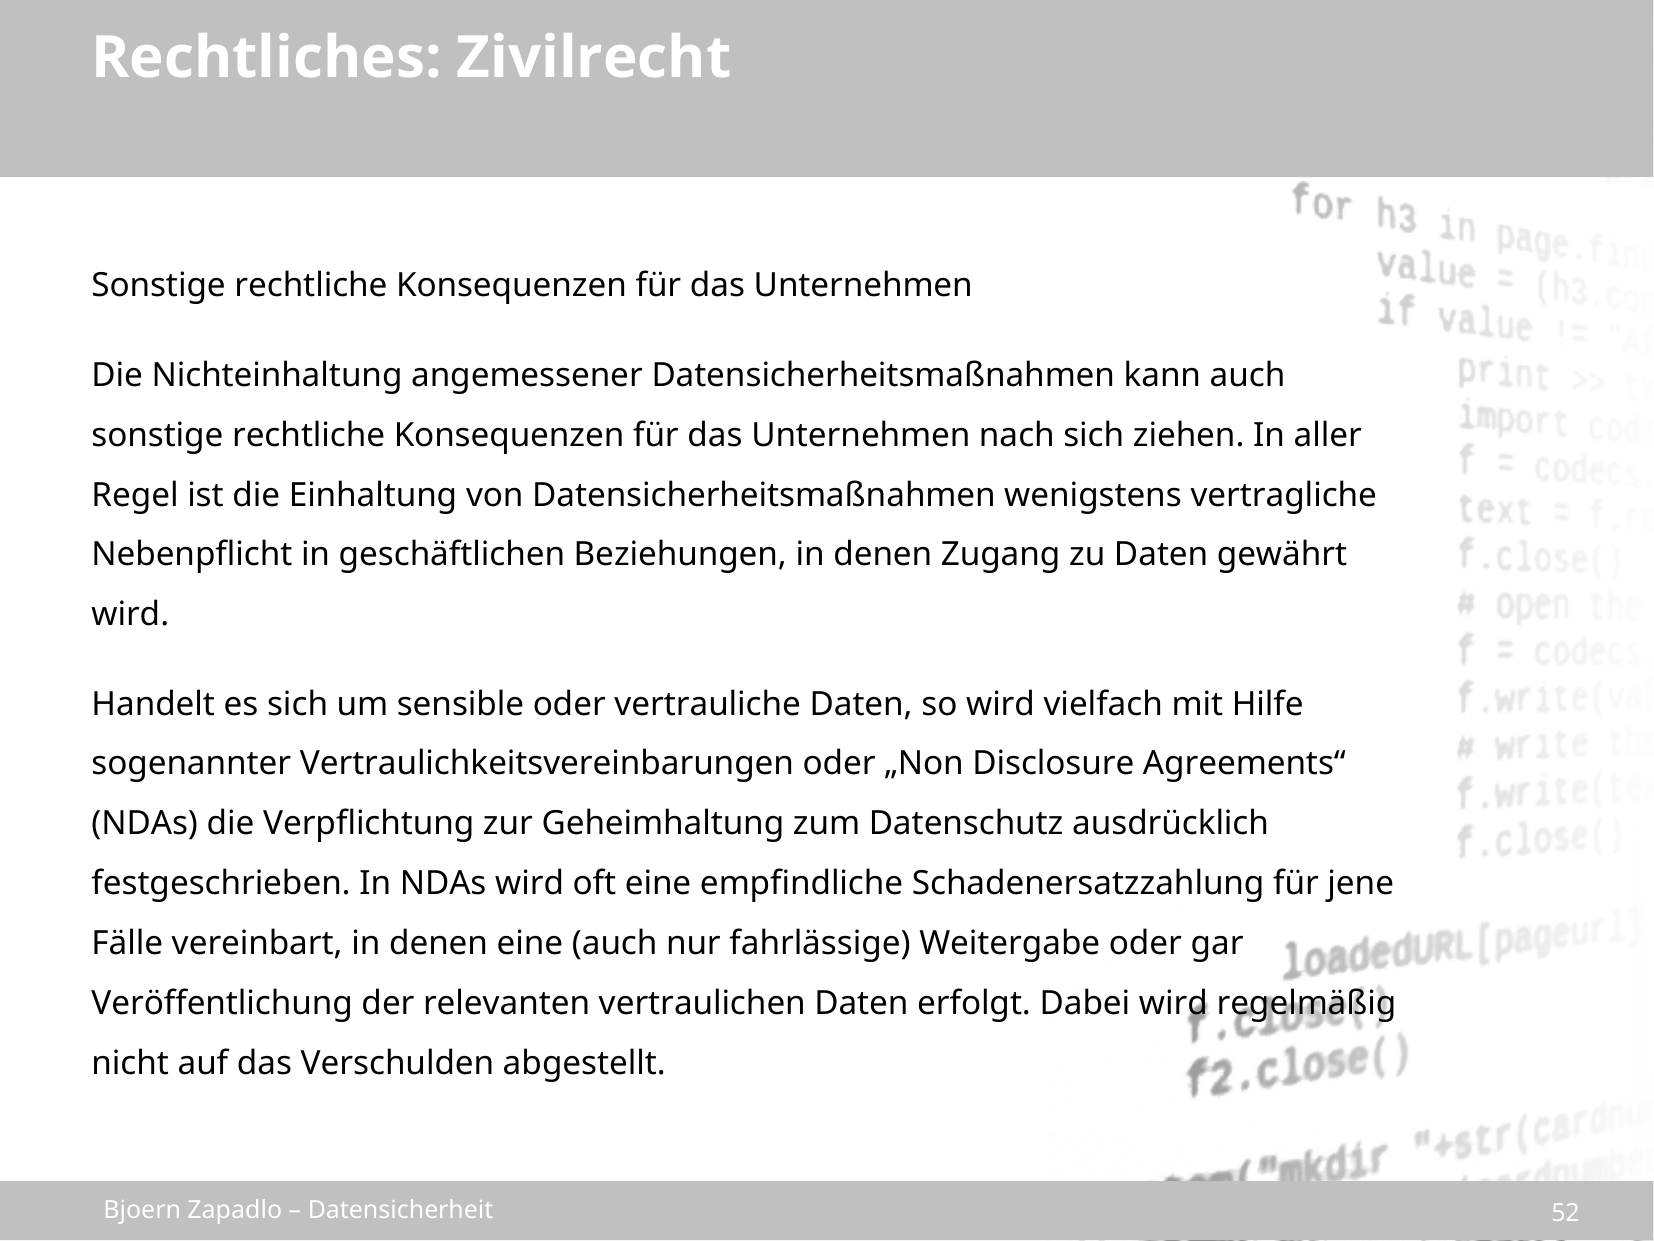

Rechtliches: Zivilrecht
Sonstige rechtliche Konsequenzen für das Unternehmen
Die Nichteinhaltung angemessener Datensicherheitsmaßnahmen kann auch sonstige rechtliche Konsequenzen für das Unternehmen nach sich ziehen. In aller Regel ist die Einhaltung von Datensicherheitsmaßnahmen wenigstens vertragliche Nebenpflicht in geschäftlichen Beziehungen, in denen Zugang zu Daten gewährt wird.
Handelt es sich um sensible oder vertrauliche Daten, so wird vielfach mit Hilfe sogenannter Vertraulichkeitsvereinbarungen oder „Non Disclosure Agreements“ (NDAs) die Verpflichtung zur Geheimhaltung zum Datenschutz ausdrücklich festgeschrieben. In NDAs wird oft eine empfindliche Schadenersatzzahlung für jene Fälle vereinbart, in denen eine (auch nur fahrlässige) Weitergabe oder gar Veröffentlichung der relevanten vertraulichen Daten erfolgt. Dabei wird regelmäßig nicht auf das Verschulden abgestellt.